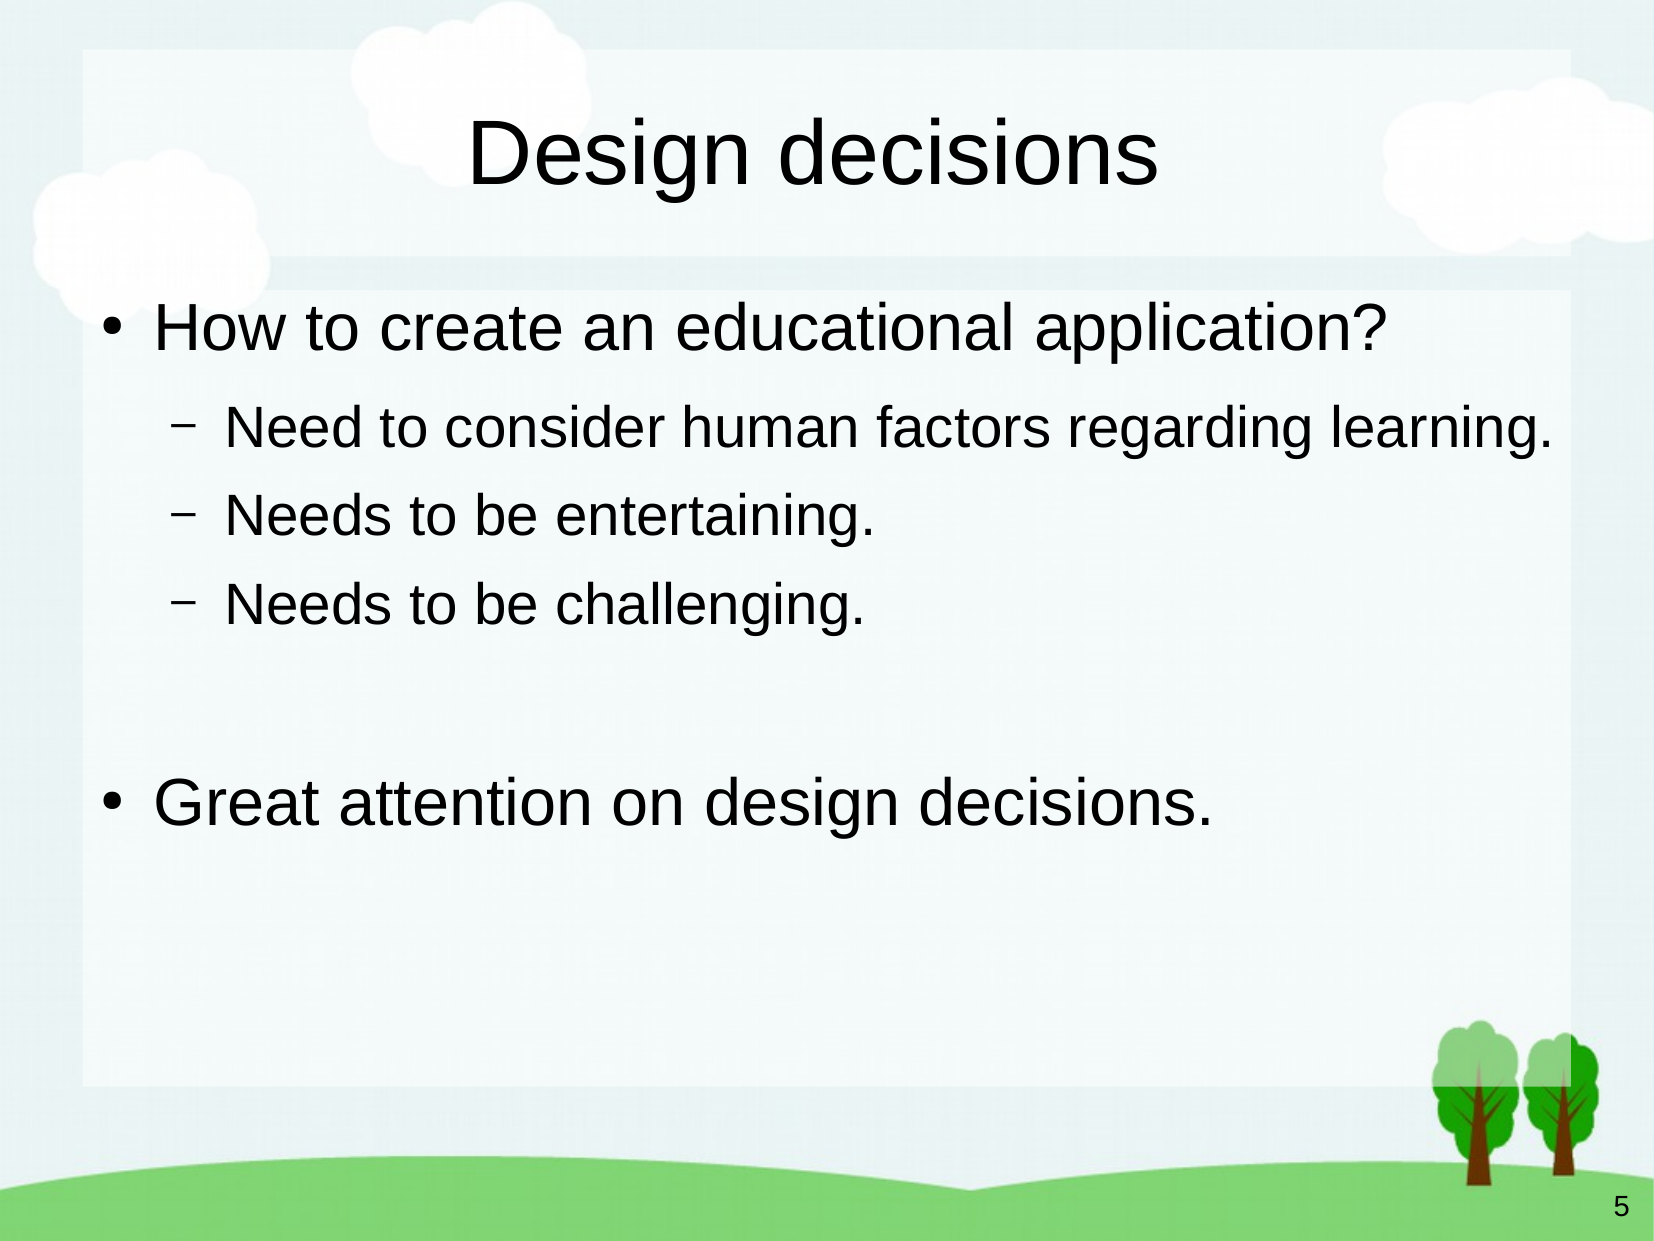

# Design decisions
How to create an educational application?
Need to consider human factors regarding learning.
Needs to be entertaining.
Needs to be challenging.
Great attention on design decisions.
5